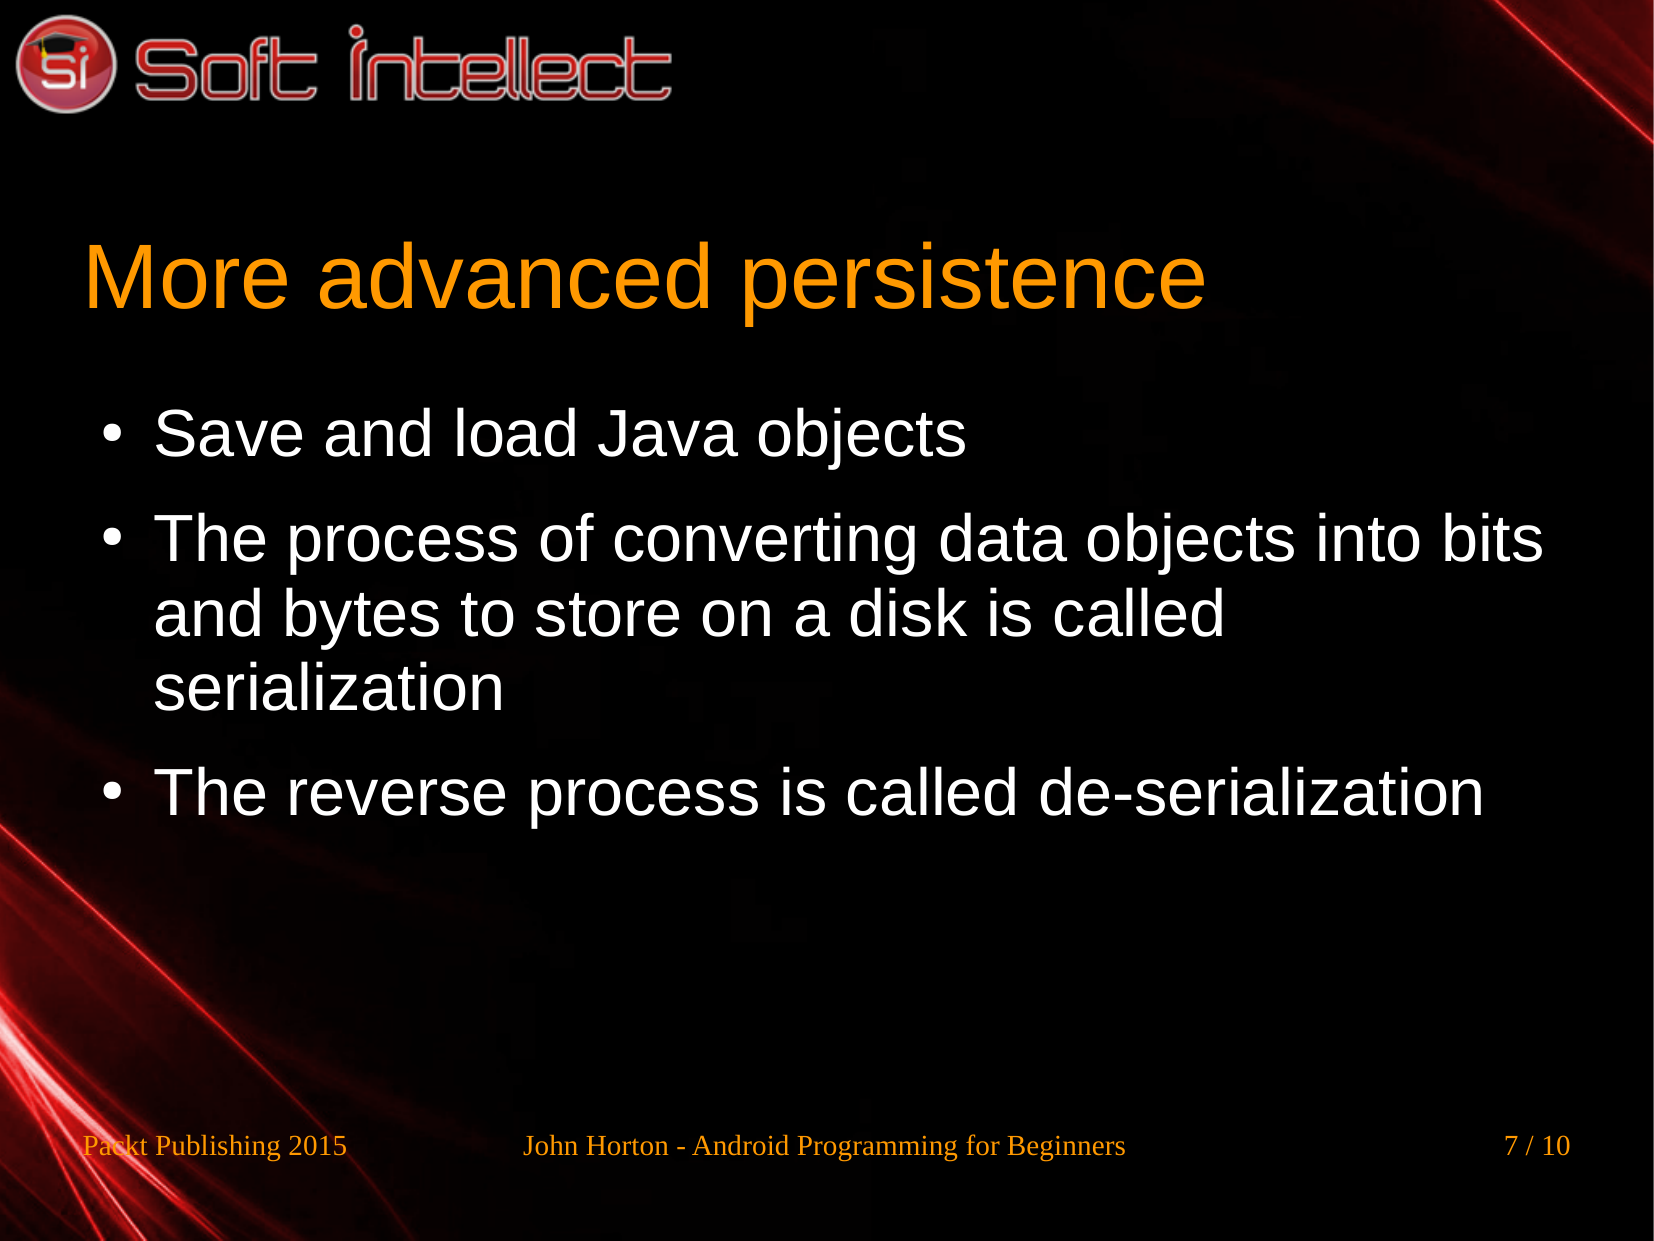

# More advanced persistence
Save and load Java objects
The process of converting data objects into bits and bytes to store on a disk is called serialization
The reverse process is called de-serialization
Packt Publishing 2015
John Horton - Android Programming for Beginners
7